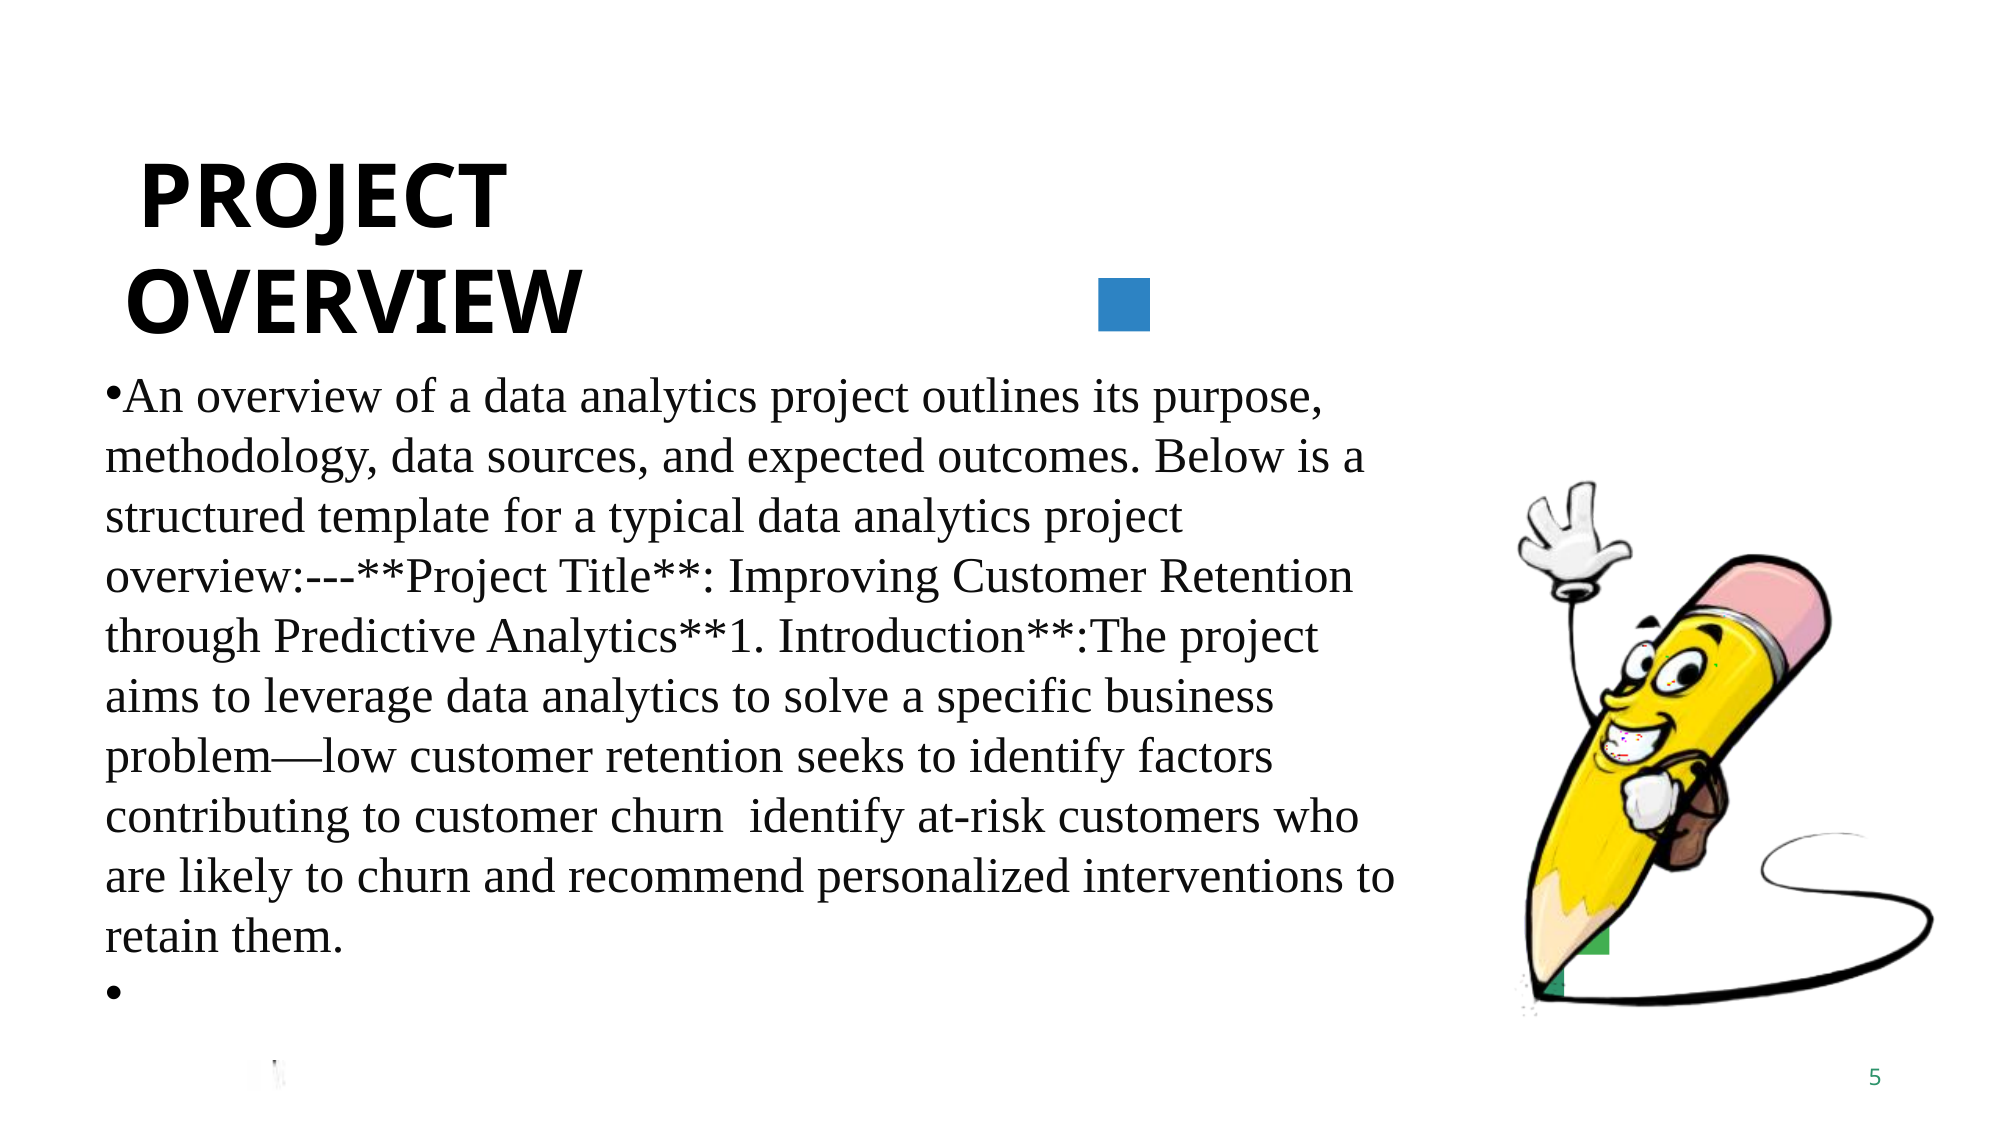

# PROJECT	OVERVIEW
An overview of a data analytics project outlines its purpose, methodology, data sources, and expected outcomes. Below is a structured template for a typical data analytics project overview:---**Project Title**: Improving Customer Retention through Predictive Analytics**1. Introduction**:The project aims to leverage data analytics to solve a specific business problem—low customer retention seeks to identify factors contributing to customer churn identify at-risk customers who are likely to churn and recommend personalized interventions to retain them.